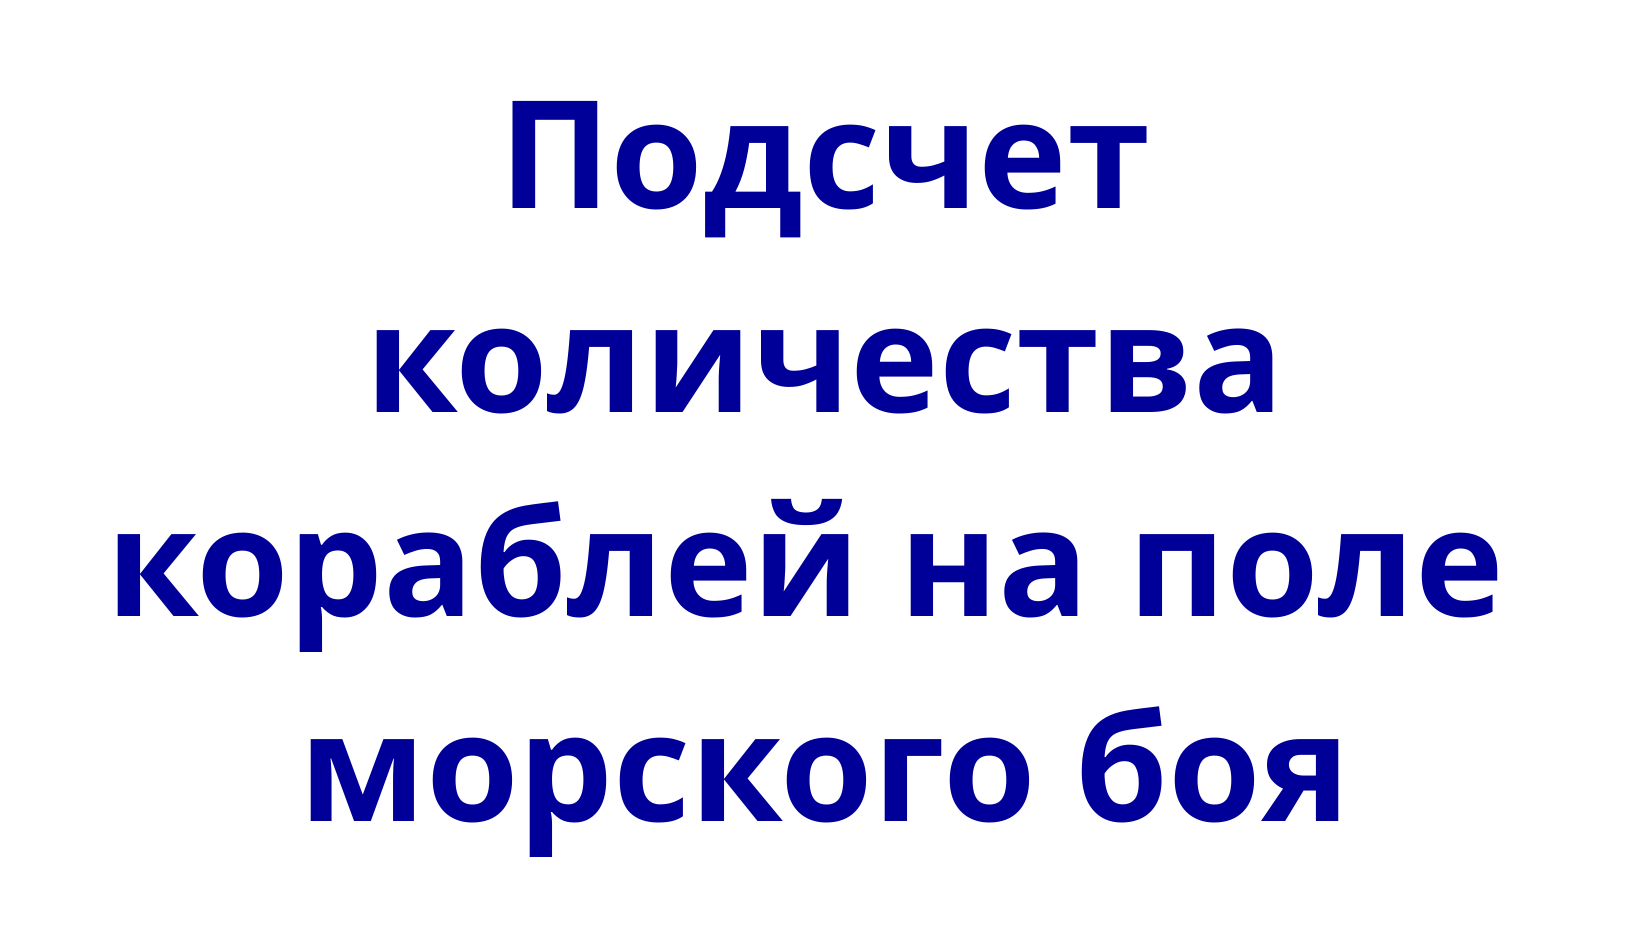

# Подсчет количества кораблей на поле
морского боя